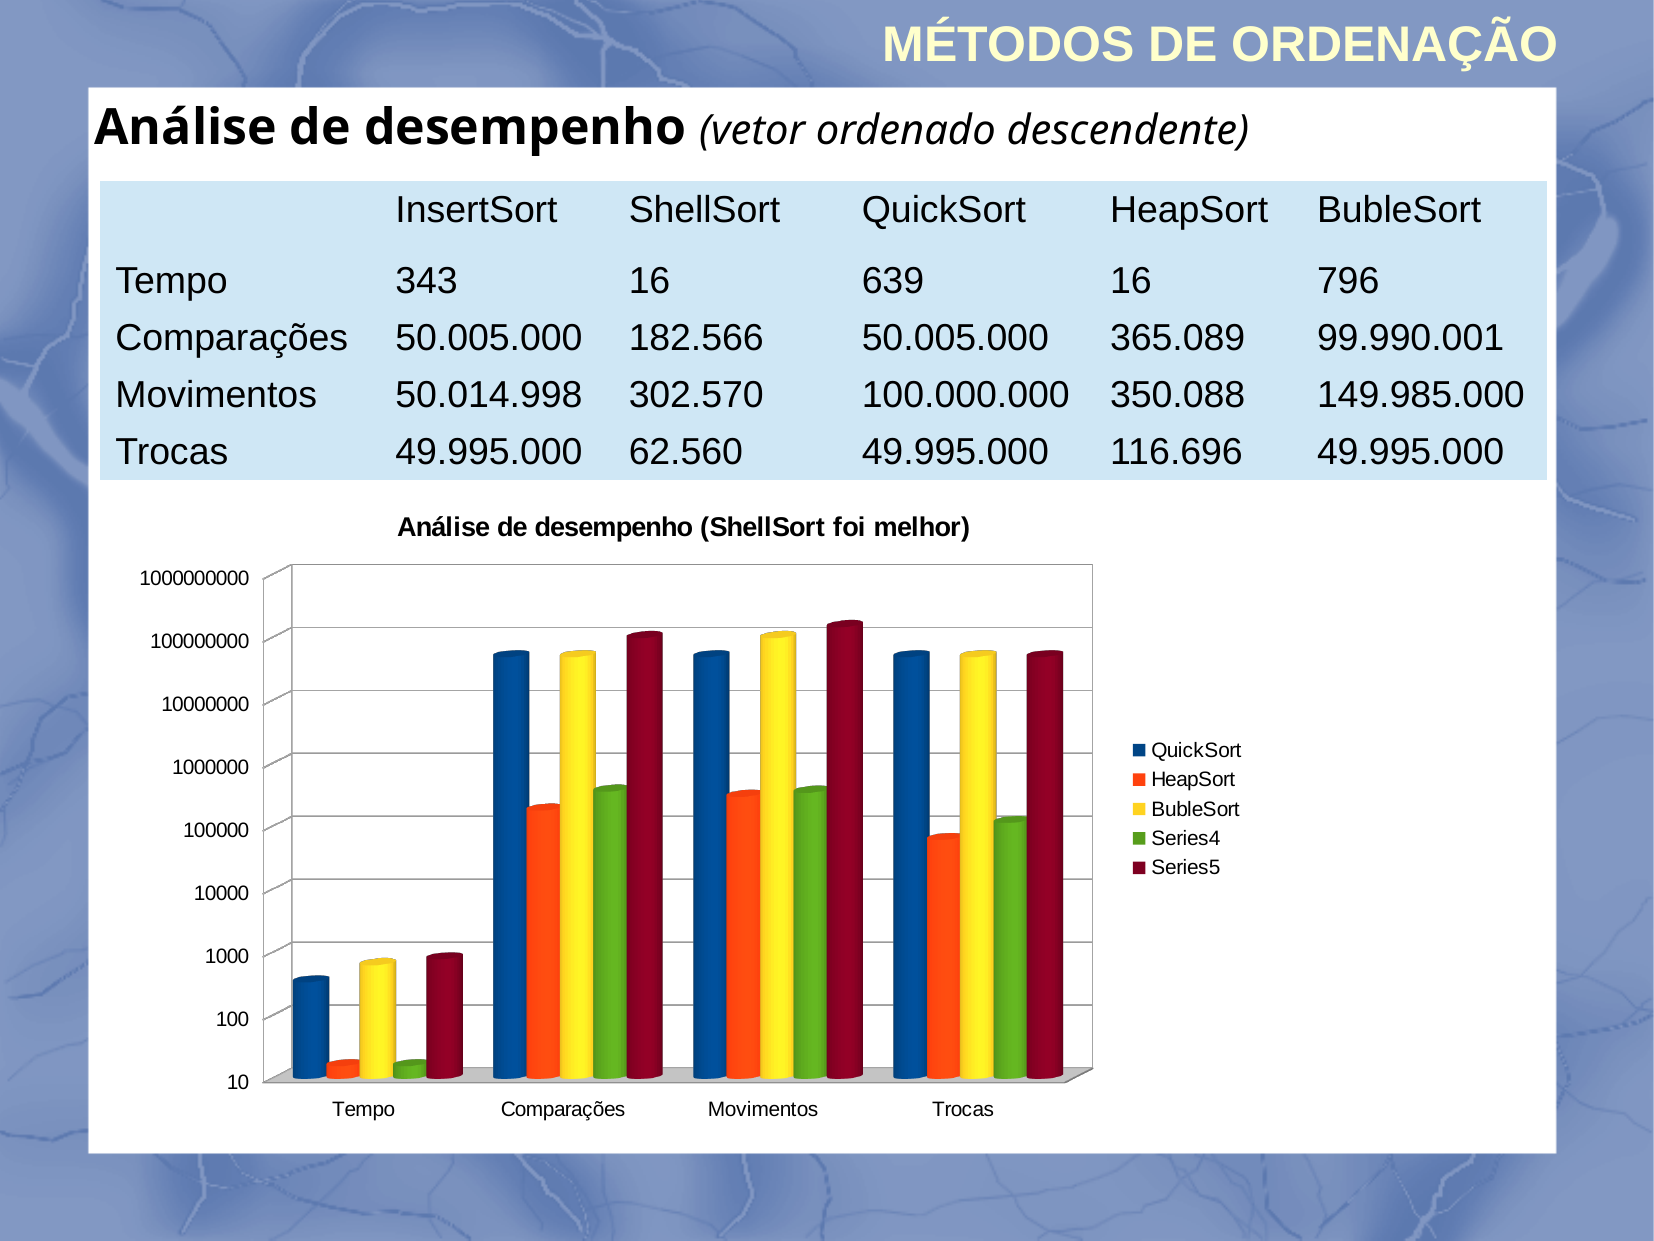

MÉTODOS DE ORDENAÇÃO
Análise de desempenho (vetor ordenado descendente)
| | InsertSort | ShellSort | QuickSort | HeapSort | BubleSort |
| --- | --- | --- | --- | --- | --- |
| Tempo | 343 | 16 | 639 | 16 | 796 |
| Comparações | 50.005.000 | 182.566 | 50.005.000 | 365.089 | 99.990.001 |
| Movimentos | 50.014.998 | 302.570 | 100.000.000 | 350.088 | 149.985.000 |
| Trocas | 49.995.000 | 62.560 | 49.995.000 | 116.696 | 49.995.000 |
[unsupported chart]